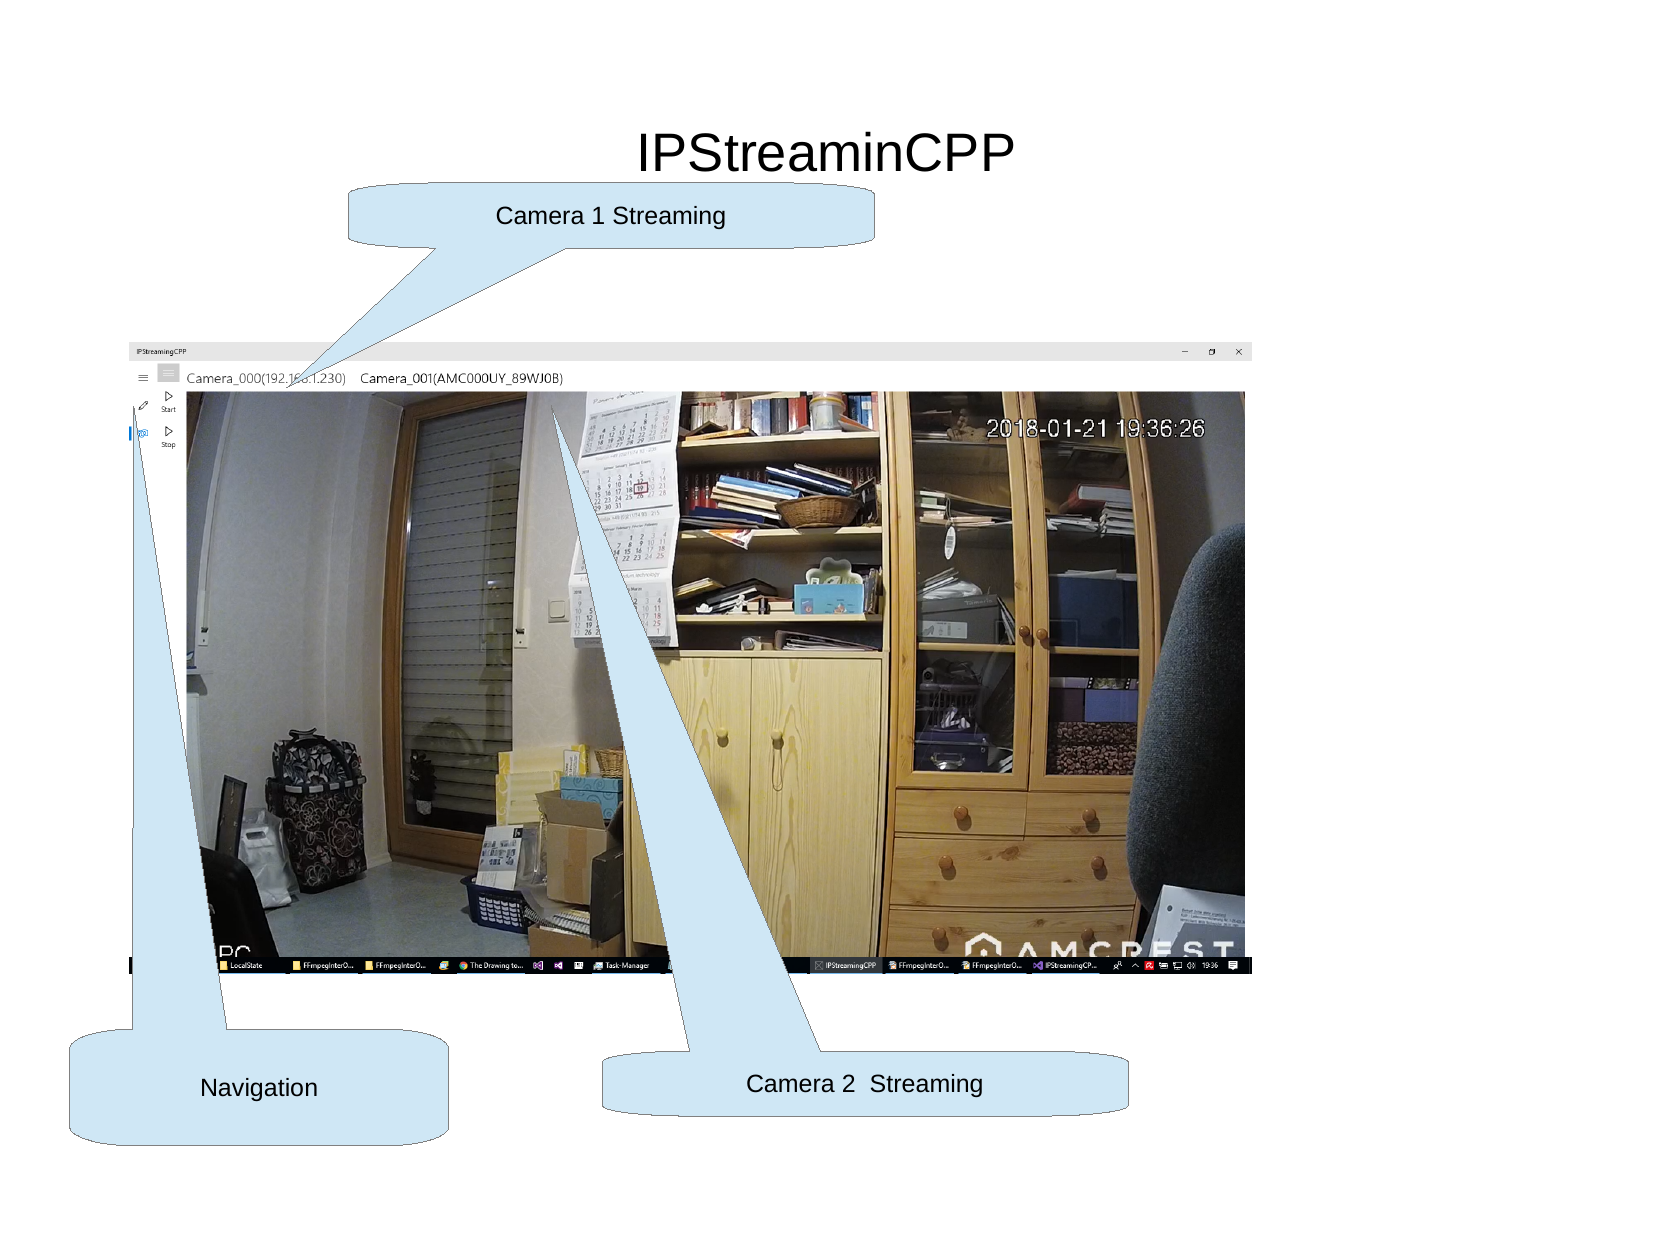

# IPStreaminCPP
Camera 1 Streaming
Navigation
Camera 2 Streaming